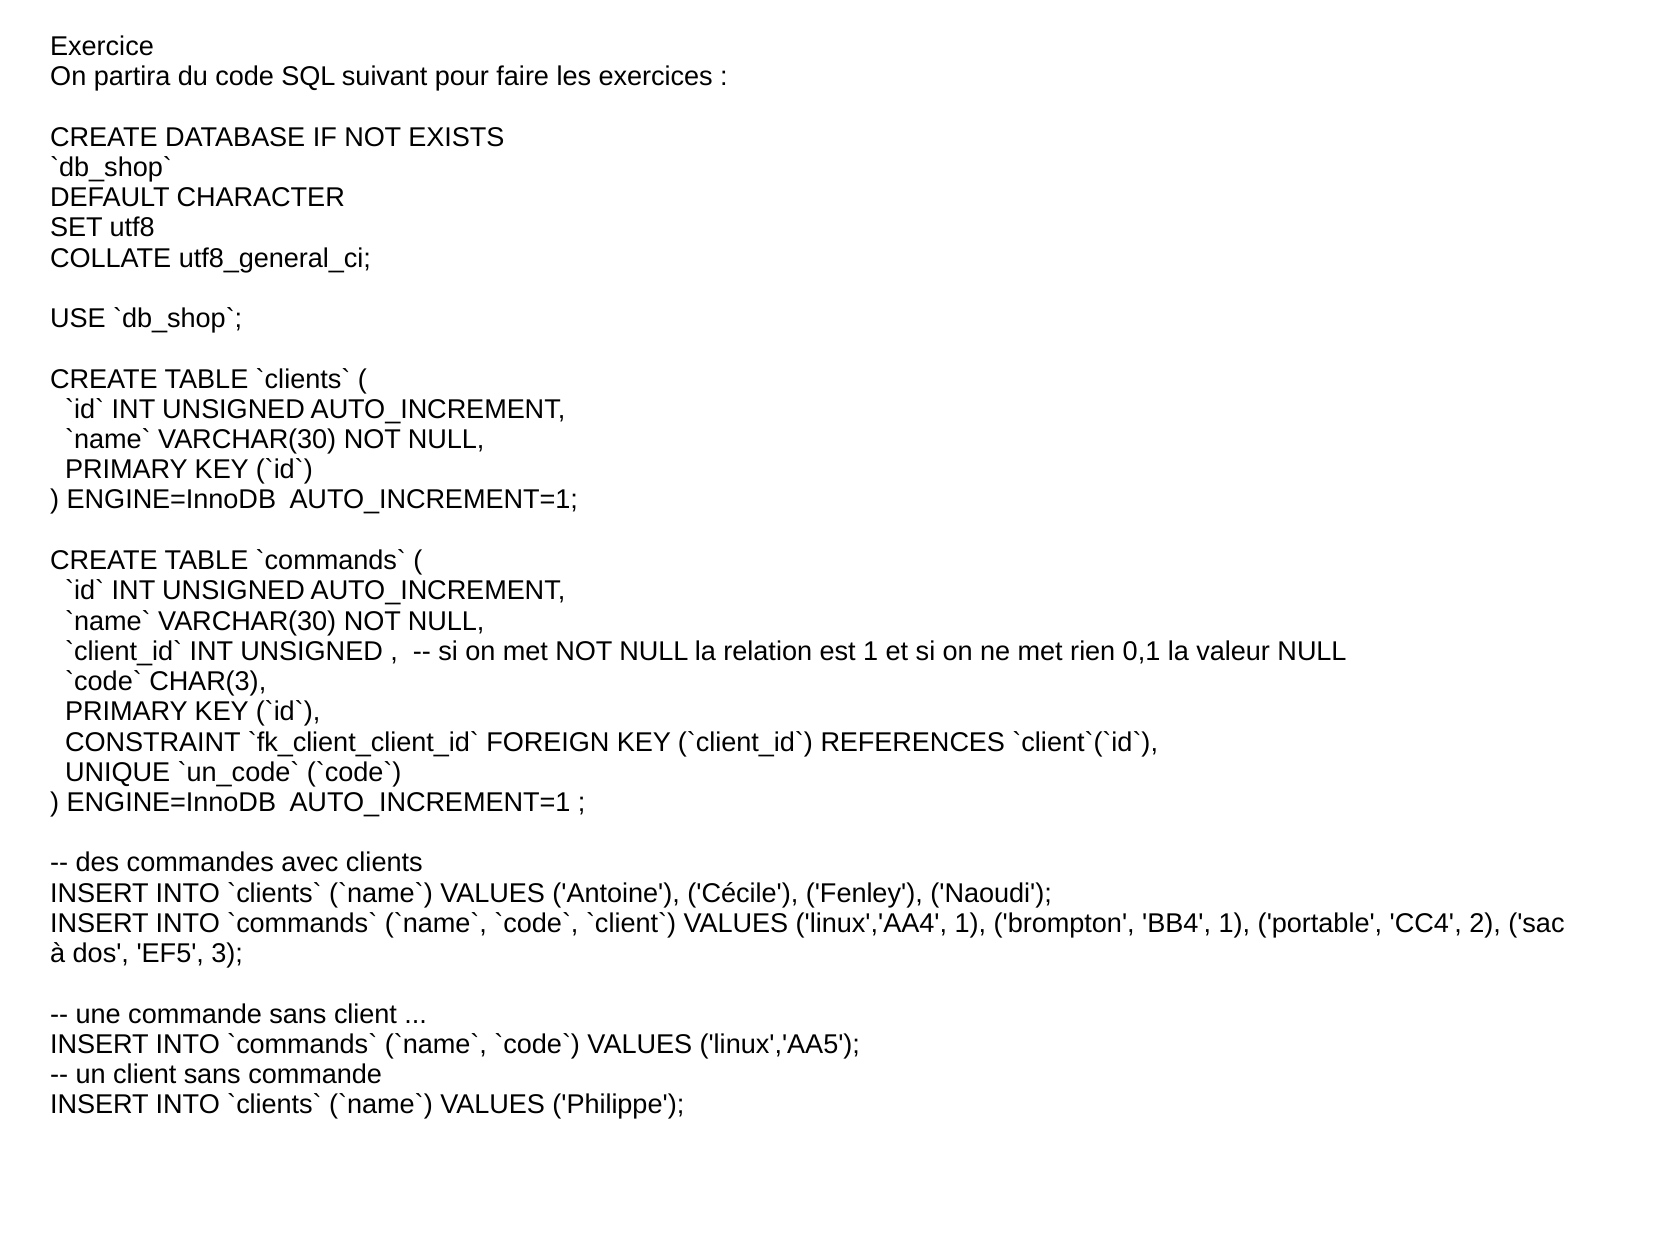

Exercice
On partira du code SQL suivant pour faire les exercices :
CREATE DATABASE IF NOT EXISTS
`db_shop`
DEFAULT CHARACTER
SET utf8
COLLATE utf8_general_ci;
USE `db_shop`;
CREATE TABLE `clients` (
 `id` INT UNSIGNED AUTO_INCREMENT,
 `name` VARCHAR(30) NOT NULL,
 PRIMARY KEY (`id`)
) ENGINE=InnoDB AUTO_INCREMENT=1;
CREATE TABLE `commands` (
 `id` INT UNSIGNED AUTO_INCREMENT,
 `name` VARCHAR(30) NOT NULL,
 `client_id` INT UNSIGNED , -- si on met NOT NULL la relation est 1 et si on ne met rien 0,1 la valeur NULL
 `code` CHAR(3),
 PRIMARY KEY (`id`),
 CONSTRAINT `fk_client_client_id` FOREIGN KEY (`client_id`) REFERENCES `client`(`id`),
 UNIQUE `un_code` (`code`)
) ENGINE=InnoDB AUTO_INCREMENT=1 ;
-- des commandes avec clients
INSERT INTO `clients` (`name`) VALUES ('Antoine'), ('Cécile'), ('Fenley'), ('Naoudi');
INSERT INTO `commands` (`name`, `code`, `client`) VALUES ('linux','AA4', 1), ('brompton', 'BB4', 1), ('portable', 'CC4', 2), ('sac à dos', 'EF5', 3);
-- une commande sans client ...
INSERT INTO `commands` (`name`, `code`) VALUES ('linux','AA5');
-- un client sans commande
INSERT INTO `clients` (`name`) VALUES ('Philippe');